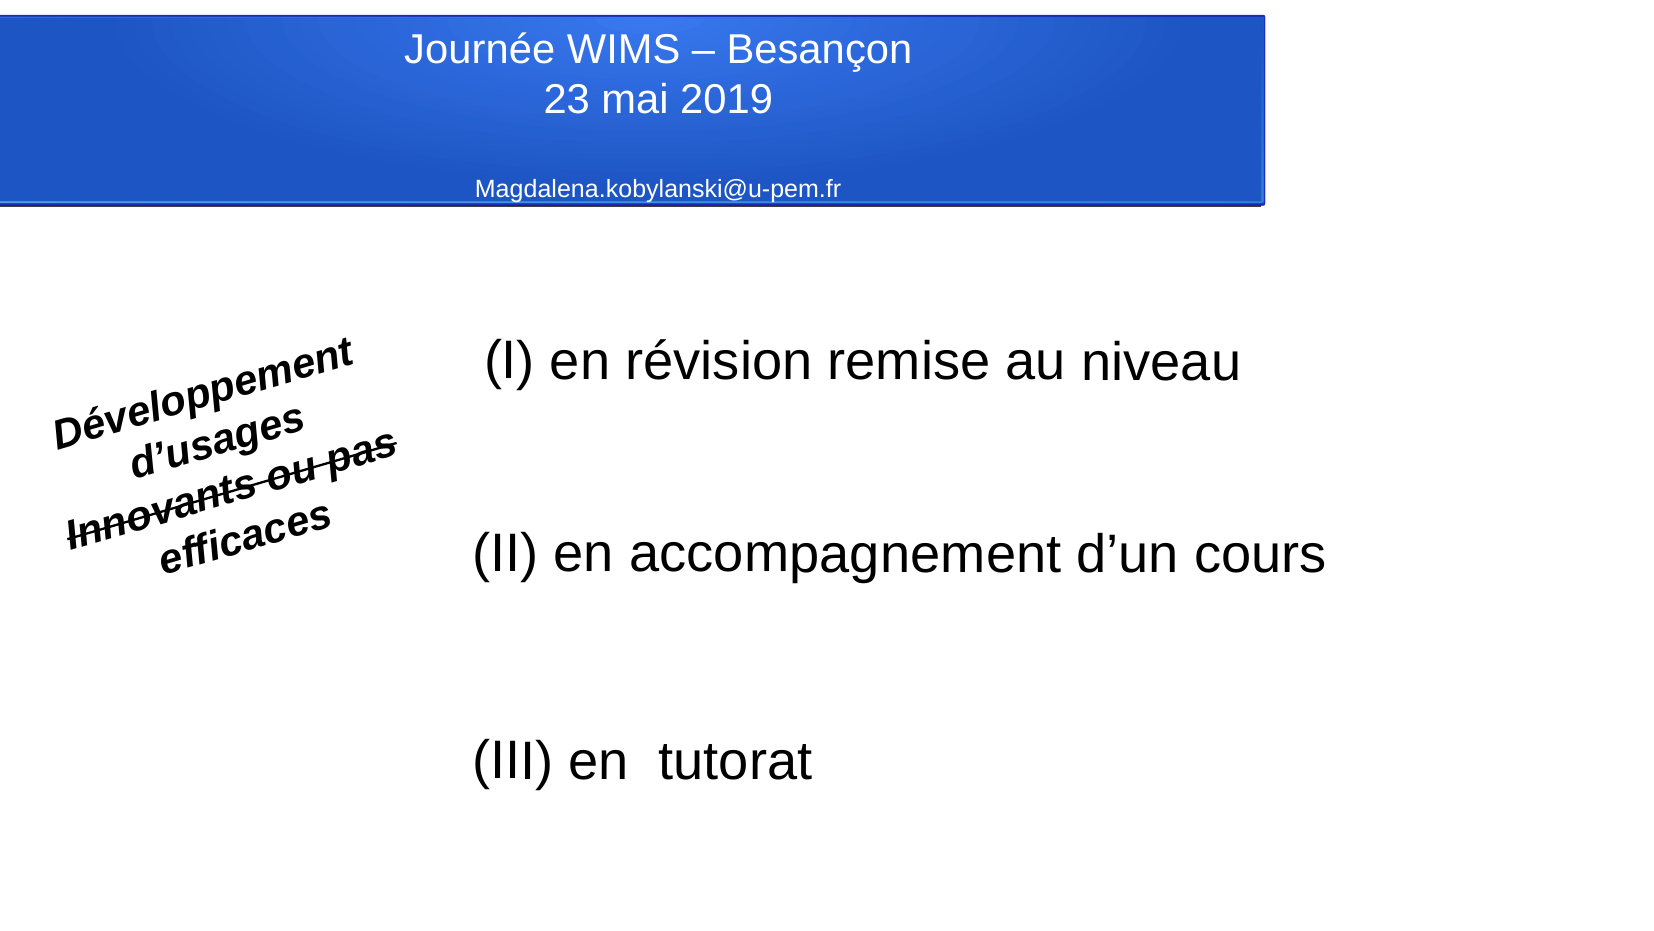

Journée WIMS – Besançon
23 mai 2019
Magdalena.kobylanski@u-pem.fr
(I) en révision remise au niveau
Développement d’usages
Innovants ou pas
efficaces
(II) en accompagnement d’un cours
(III) en tutorat